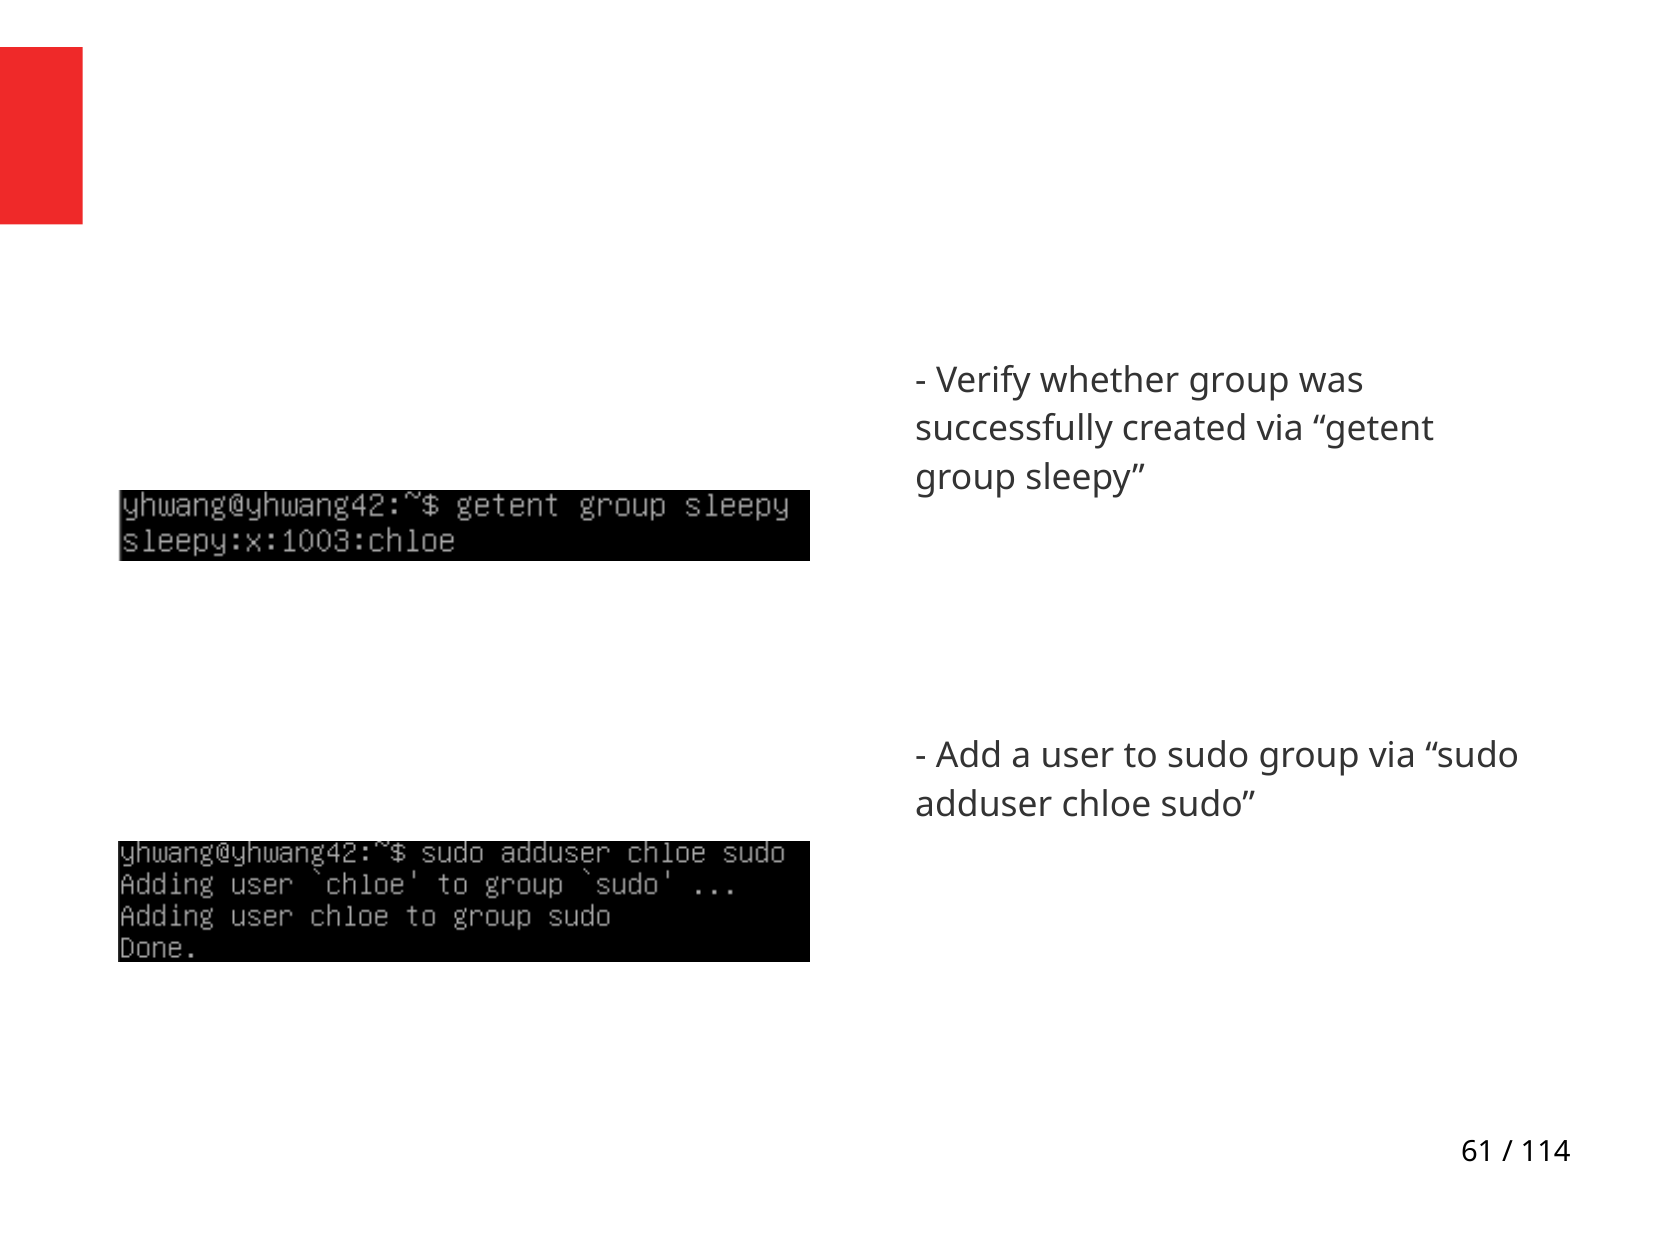

# - Verify whether group was successfully created via “getent group sleepy”
- Add a user to sudo group via “sudo adduser chloe sudo”
61